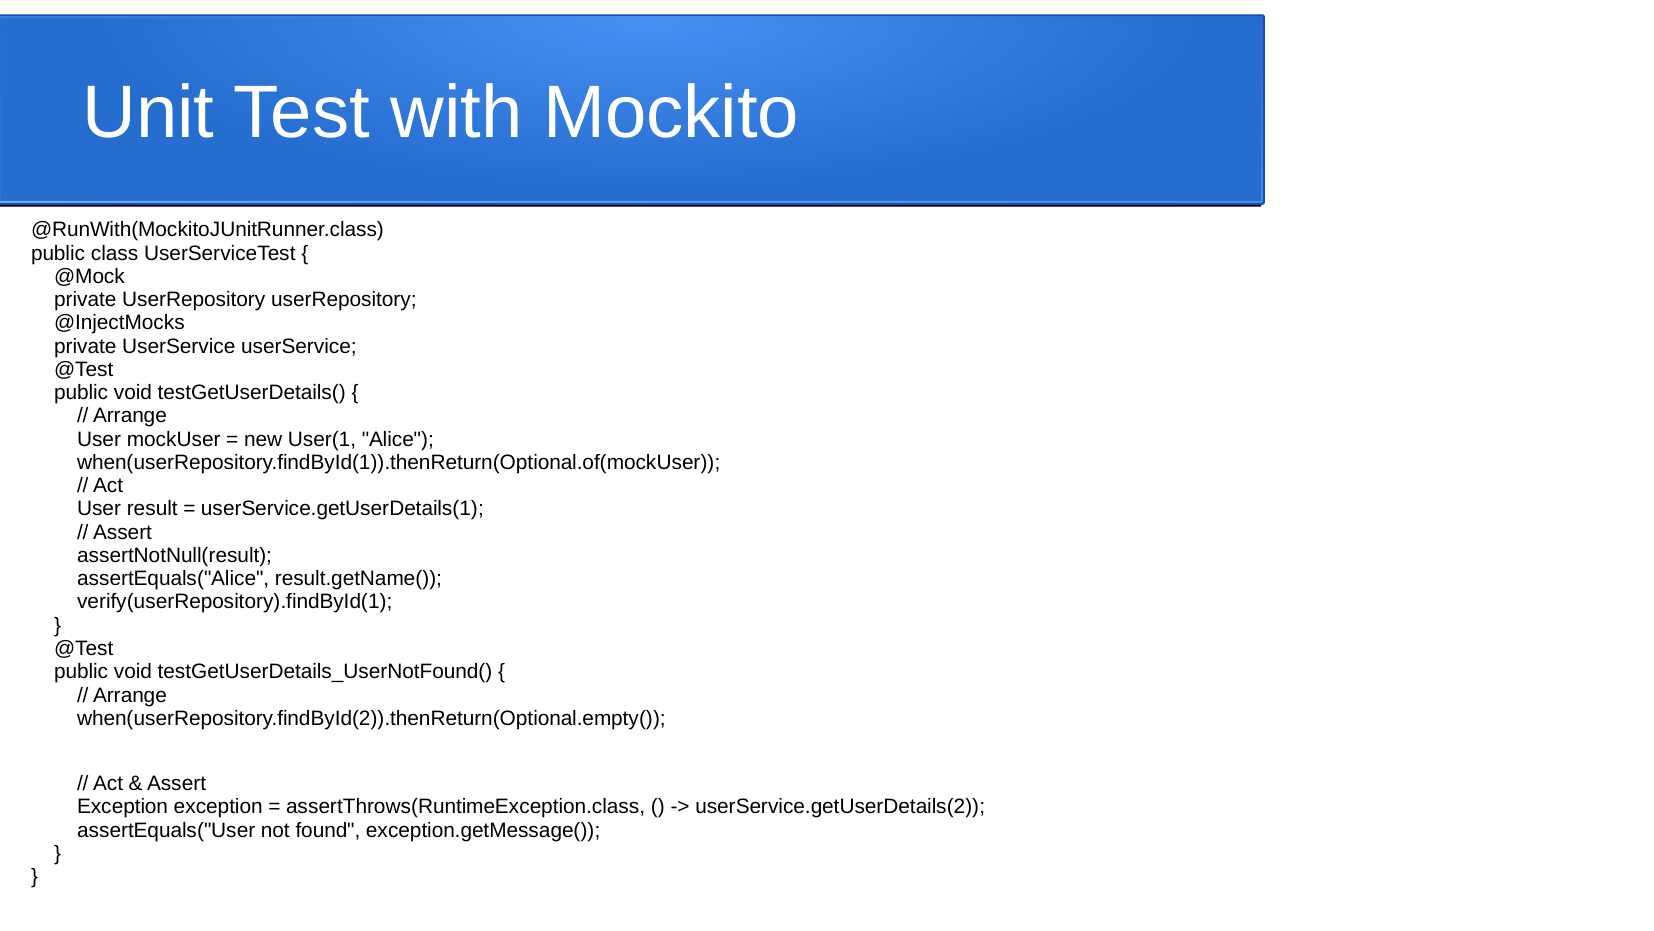

# Unit Test with Mockito
@RunWith(MockitoJUnitRunner.class)
public class UserServiceTest {
 @Mock
 private UserRepository userRepository;
 @InjectMocks
 private UserService userService;
 @Test
 public void testGetUserDetails() {
 // Arrange
 User mockUser = new User(1, "Alice");
 when(userRepository.findById(1)).thenReturn(Optional.of(mockUser));
 // Act
 User result = userService.getUserDetails(1);
 // Assert
 assertNotNull(result);
 assertEquals("Alice", result.getName());
 verify(userRepository).findById(1);
 }
 @Test
 public void testGetUserDetails_UserNotFound() {
 // Arrange
 when(userRepository.findById(2)).thenReturn(Optional.empty());
 // Act & Assert
 Exception exception = assertThrows(RuntimeException.class, () -> userService.getUserDetails(2));
 assertEquals("User not found", exception.getMessage());
 }
}